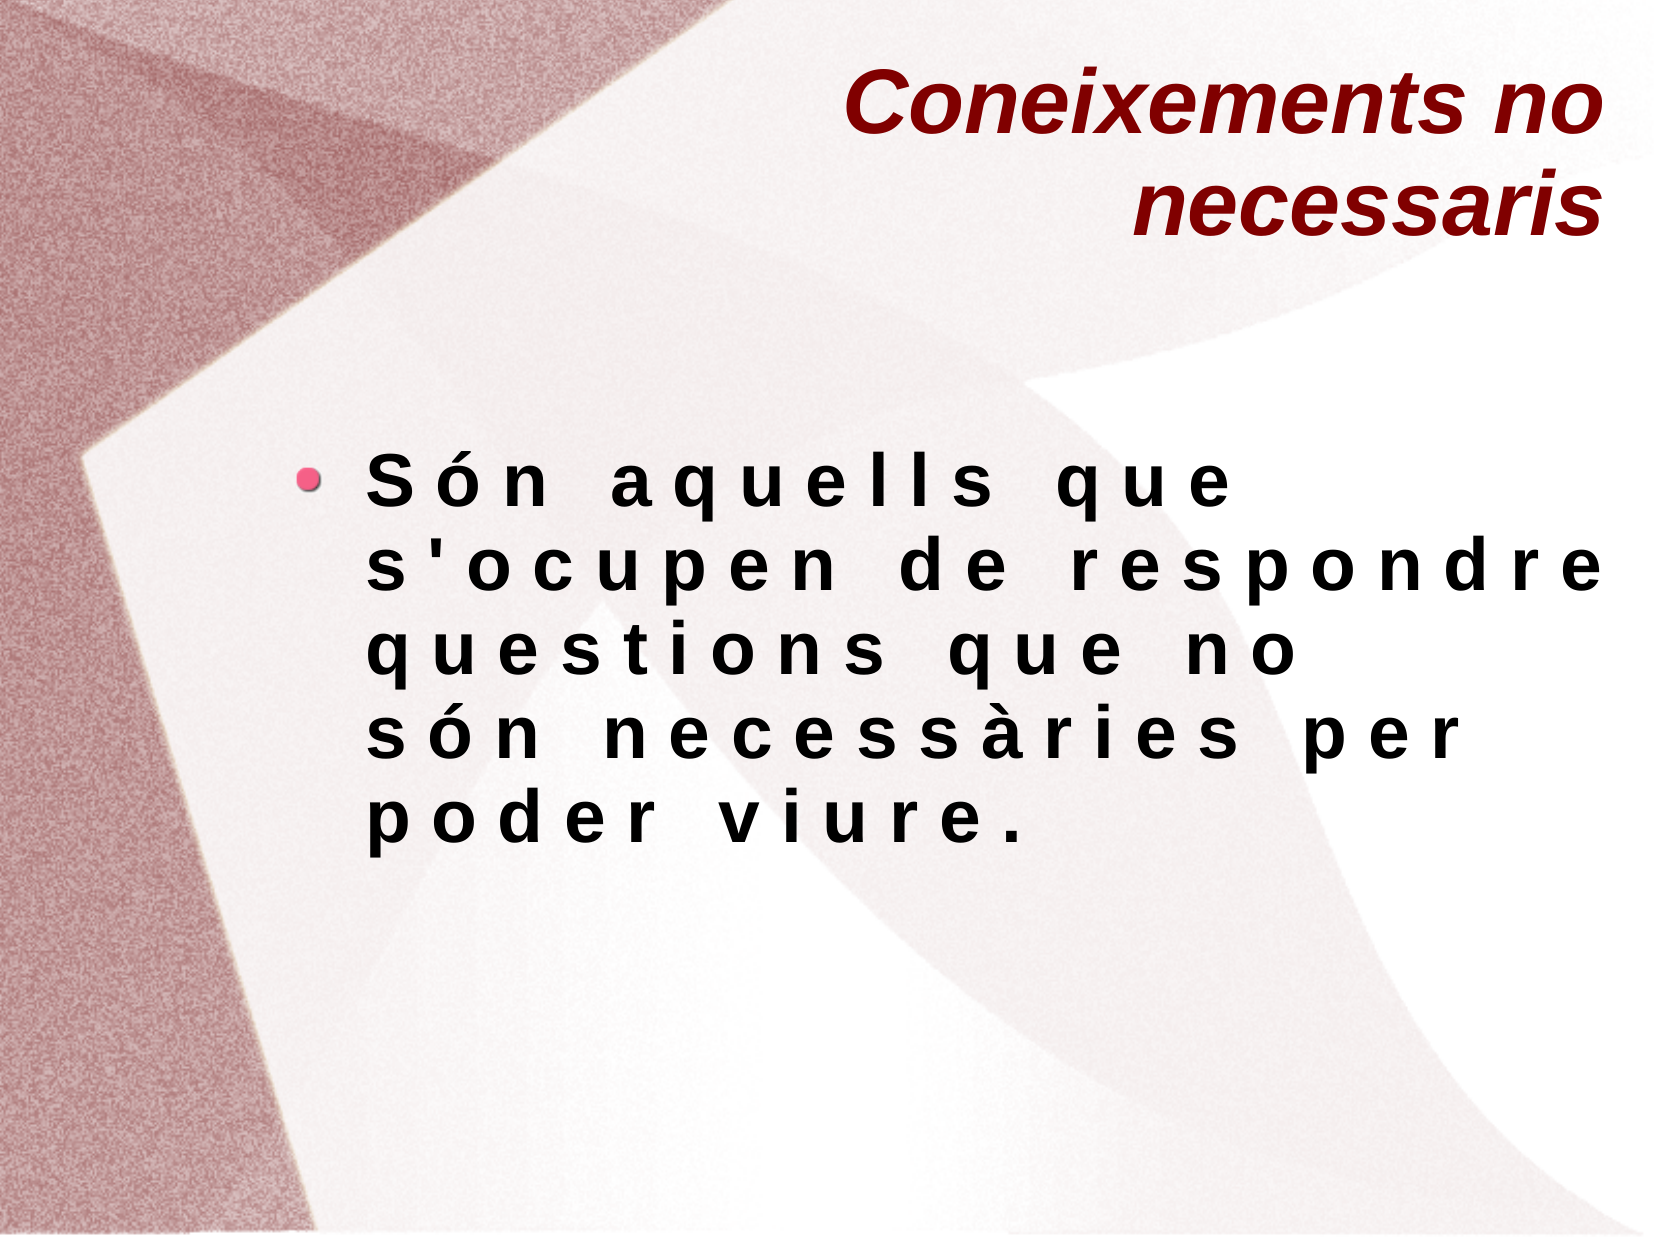

# Coneixements no necessaris
 Són aquells que
 s'ocupen de respondre
 questions que no
 són necessàries per
 poder viure.